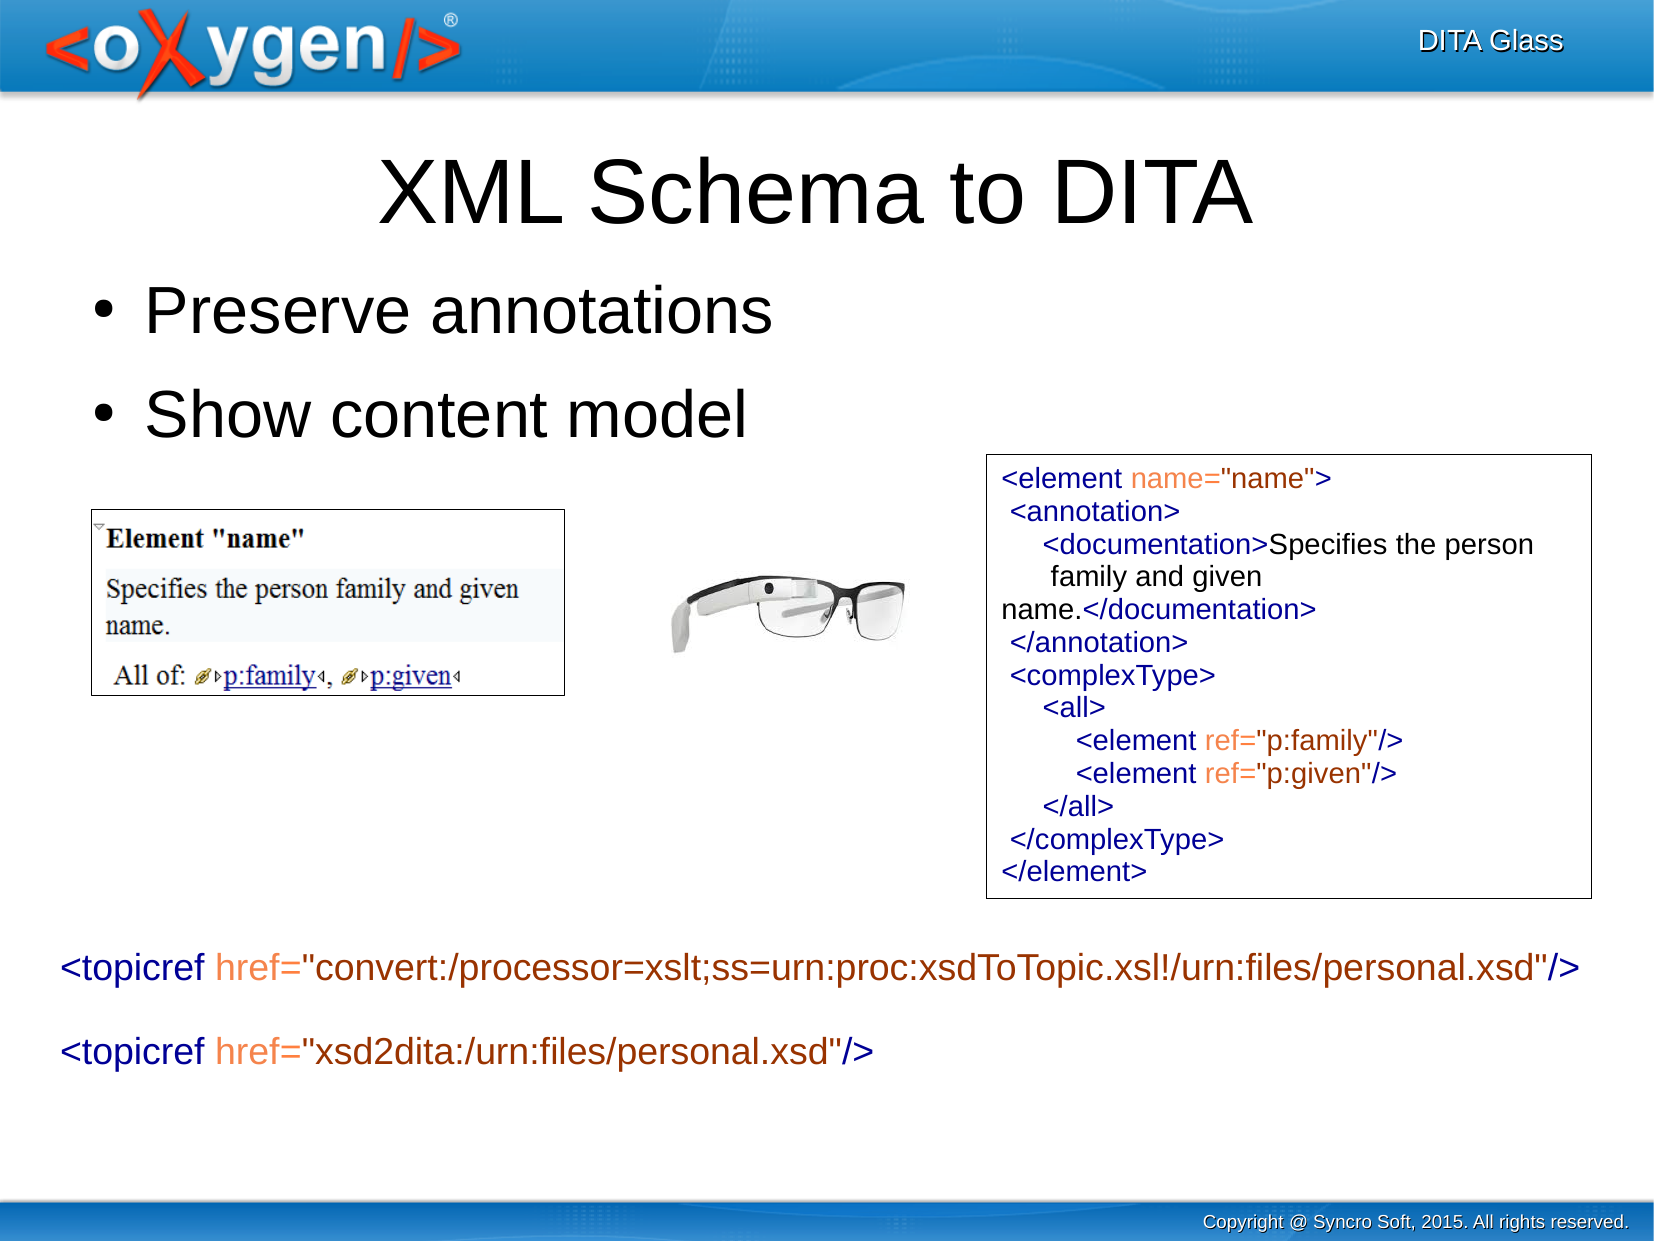

# XML Schema to DITA
Preserve annotations
Show content model
<element name="name">
 <annotation>
 <documentation>Specifies the person
 family and given name.</documentation>
 </annotation>
 <complexType>
 <all>
 <element ref="p:family"/>
 <element ref="p:given"/>
 </all>
 </complexType>
</element>
<topicref href="convert:/processor=xslt;ss=urn:proc:xsdToTopic.xsl!/urn:files/personal.xsd"/>
<topicref href="xsd2dita:/urn:files/personal.xsd"/>